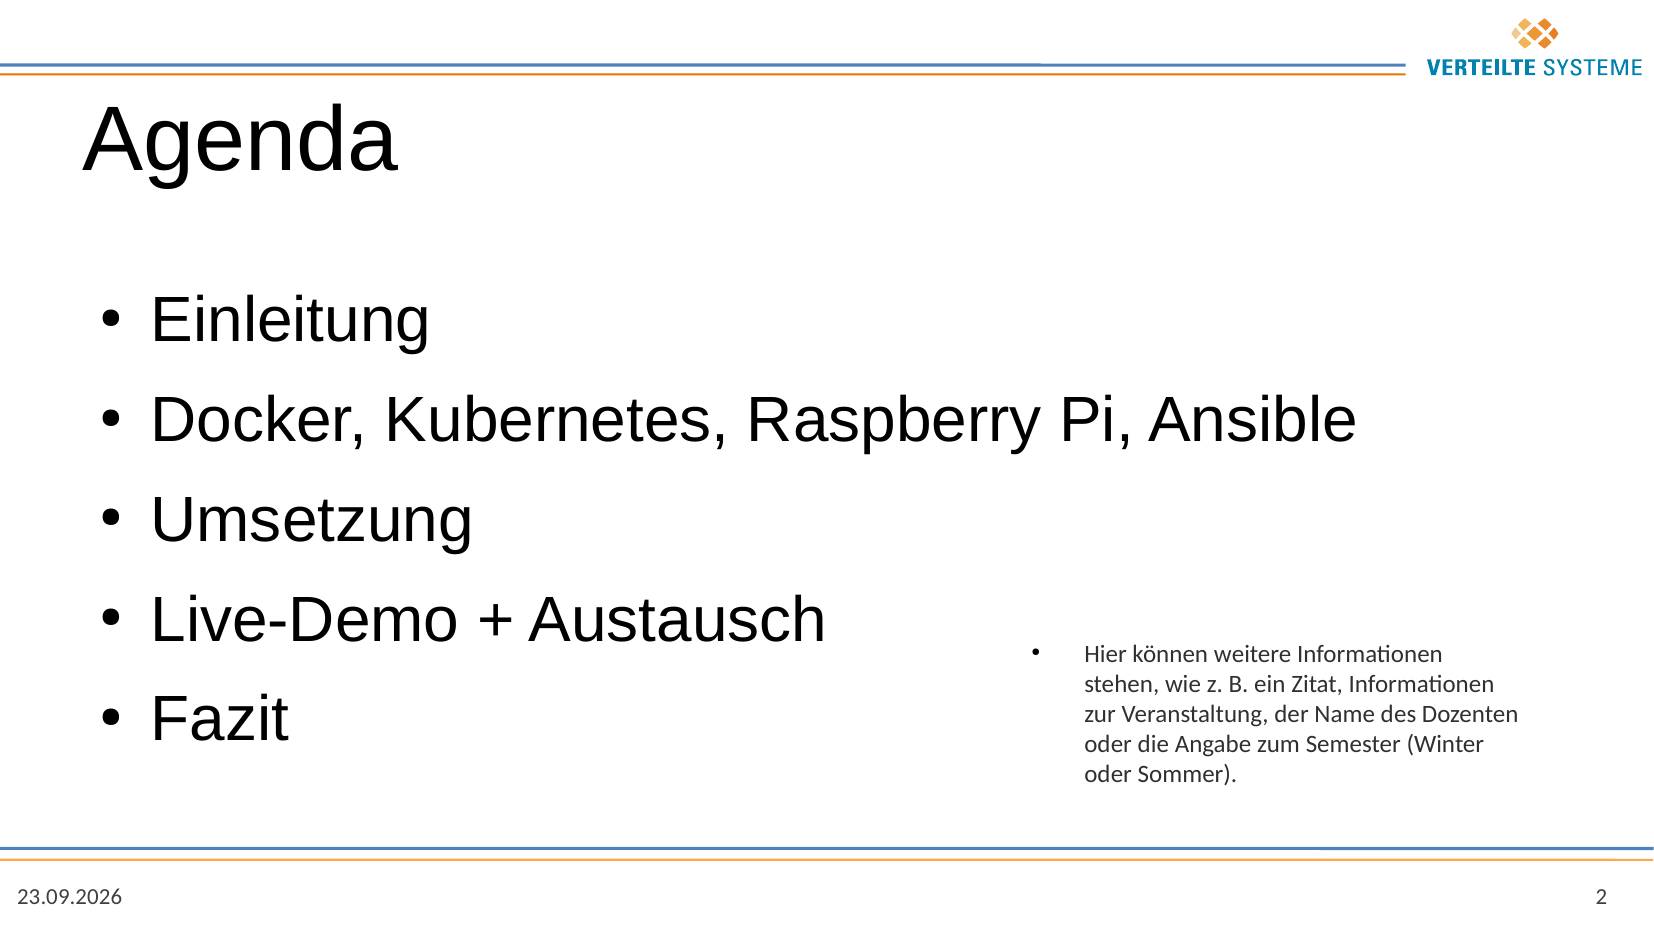

# Agenda
Einleitung
Docker, Kubernetes, Raspberry Pi, Ansible
Umsetzung
Live-Demo + Austausch
Fazit